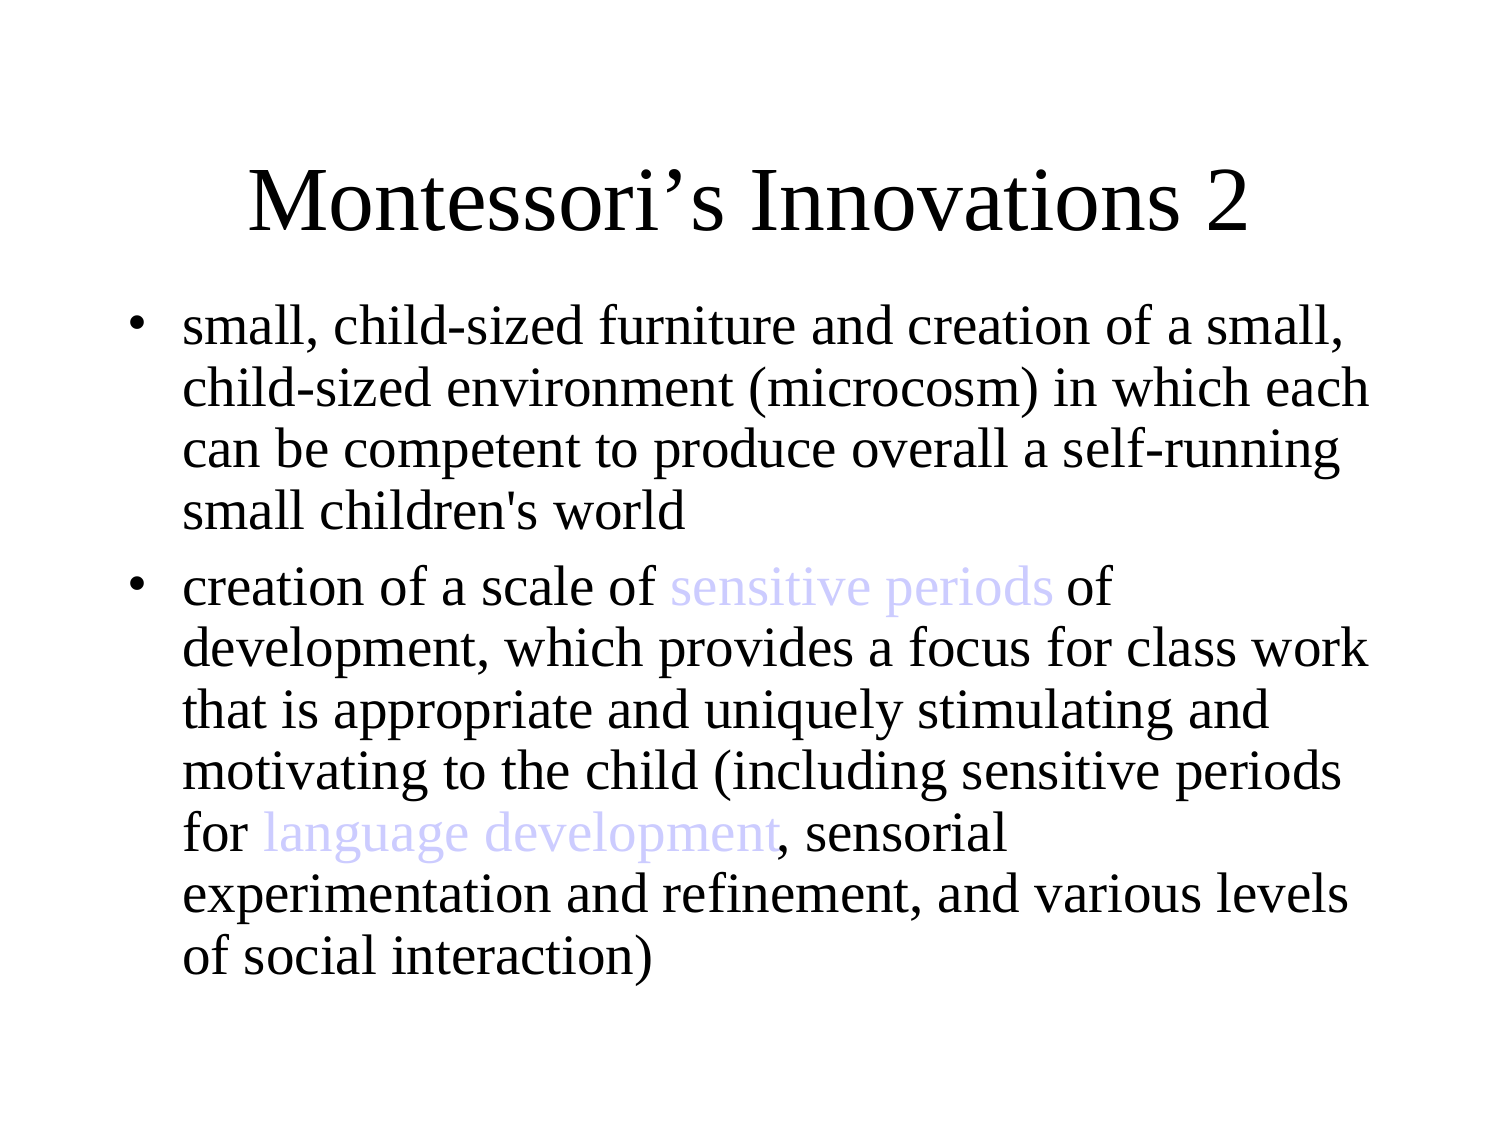

# Montessori’s Innovations 2
small, child-sized furniture and creation of a small, child-sized environment (microcosm) in which each can be competent to produce overall a self-running small children's world
creation of a scale of sensitive periods of development, which provides a focus for class work that is appropriate and uniquely stimulating and motivating to the child (including sensitive periods for language development, sensorial experimentation and refinement, and various levels of social interaction)